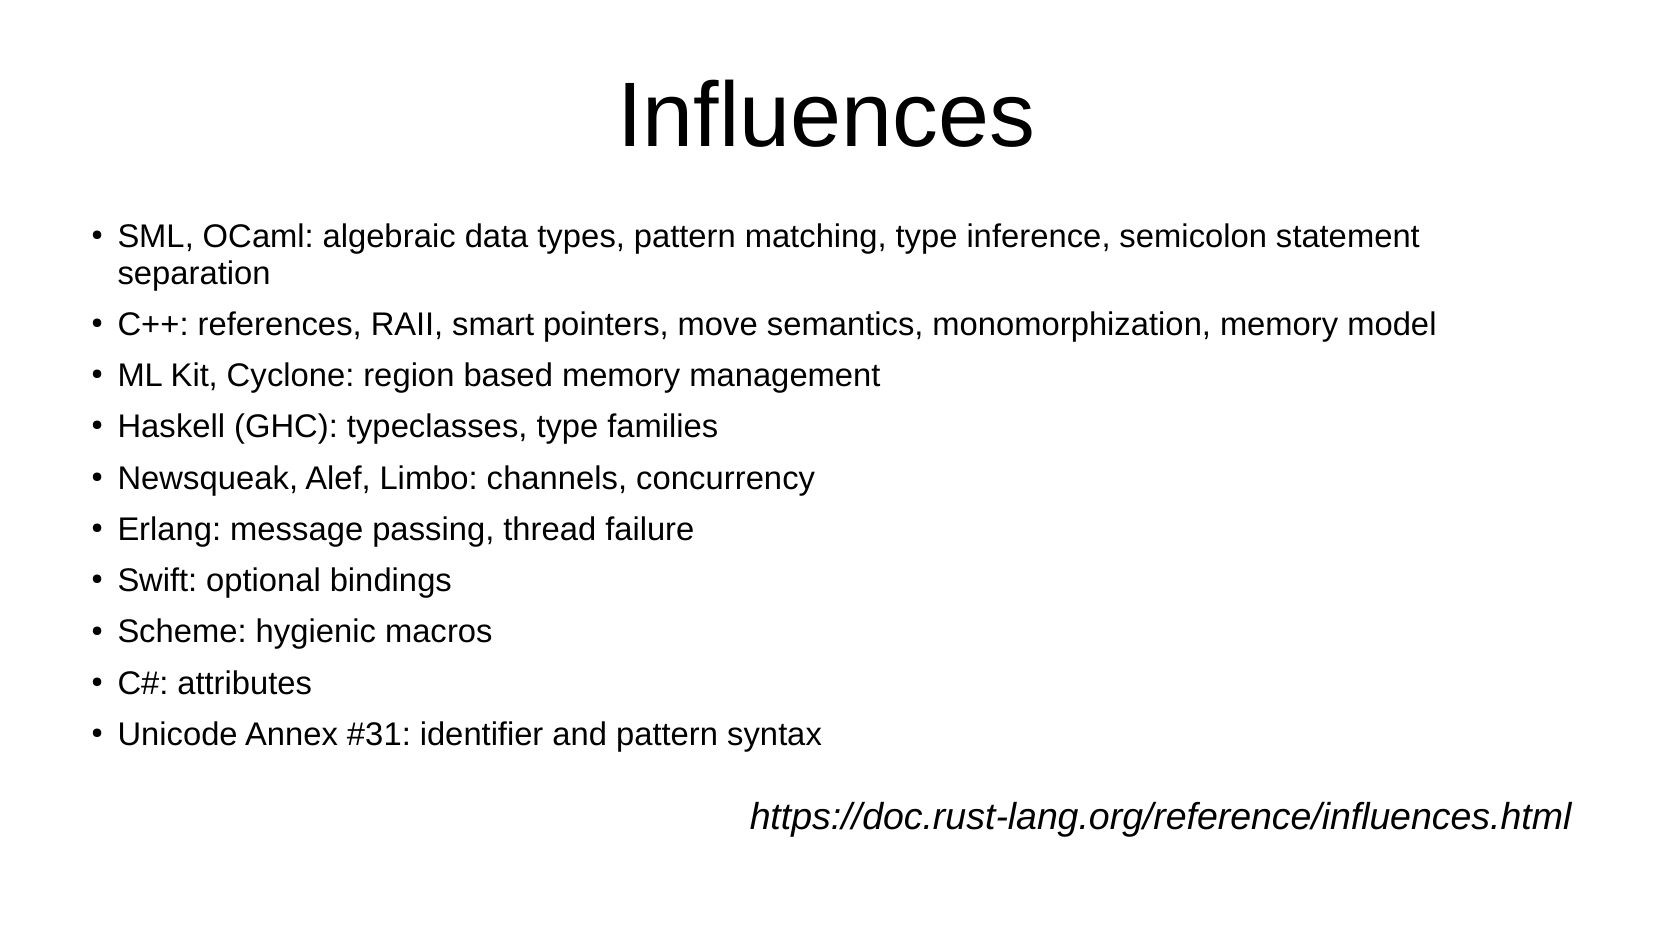

# Influences
SML, OCaml: algebraic data types, pattern matching, type inference, semicolon statement separation
C++: references, RAII, smart pointers, move semantics, monomorphization, memory model
ML Kit, Cyclone: region based memory management
Haskell (GHC): typeclasses, type families
Newsqueak, Alef, Limbo: channels, concurrency
Erlang: message passing, thread failure
Swift: optional bindings
Scheme: hygienic macros
C#: attributes
Unicode Annex #31: identifier and pattern syntax
https://doc.rust-lang.org/reference/influences.html